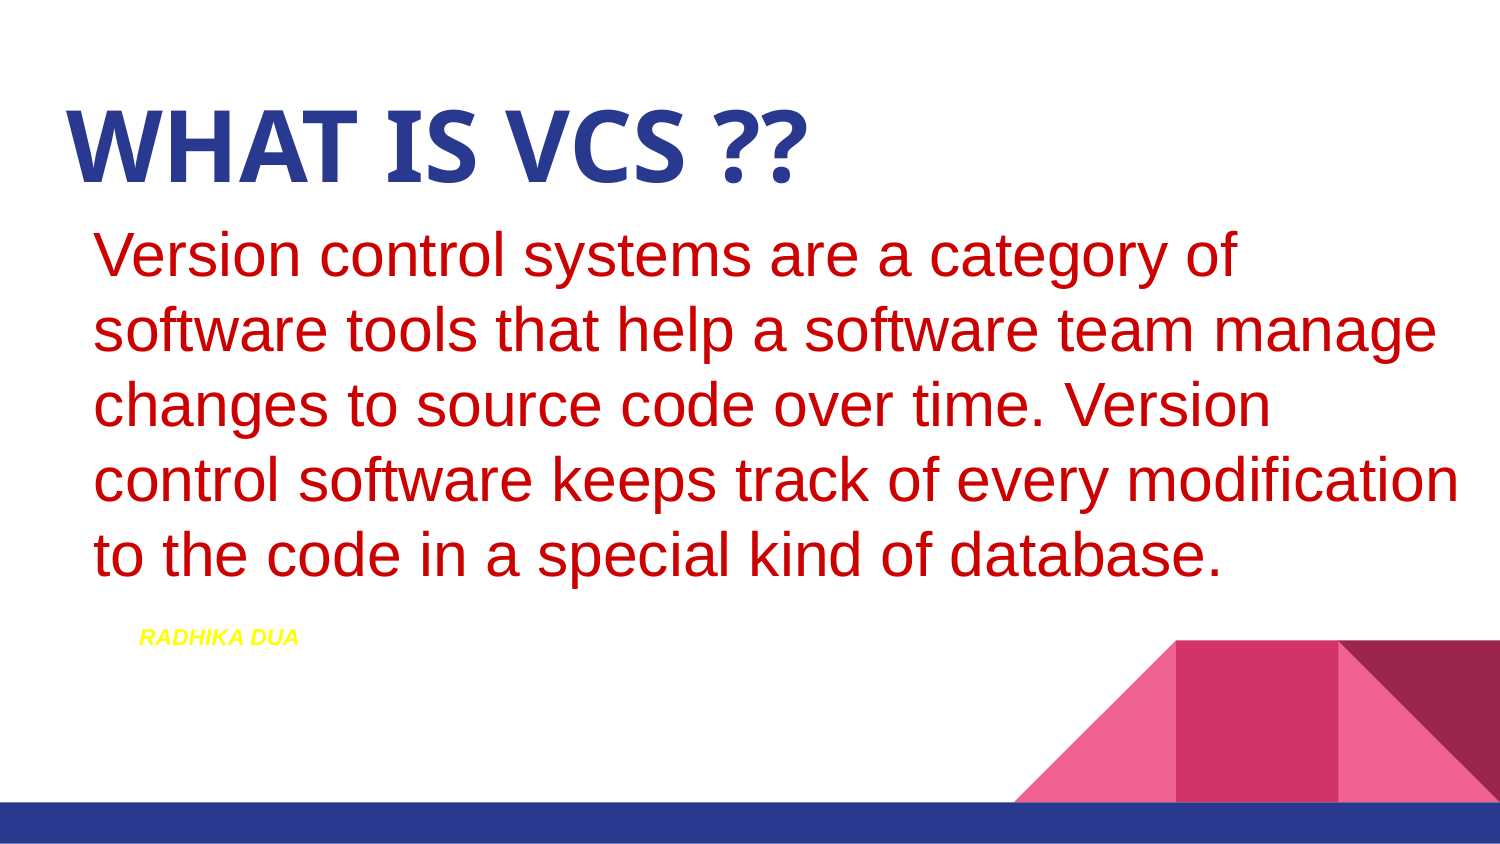

# WHAT IS VCS ??
Version control systems are a category of software tools that help a software team manage changes to source code over time. Version control software keeps track of every modification to the code in a special kind of database.
 RADHIKA DUA